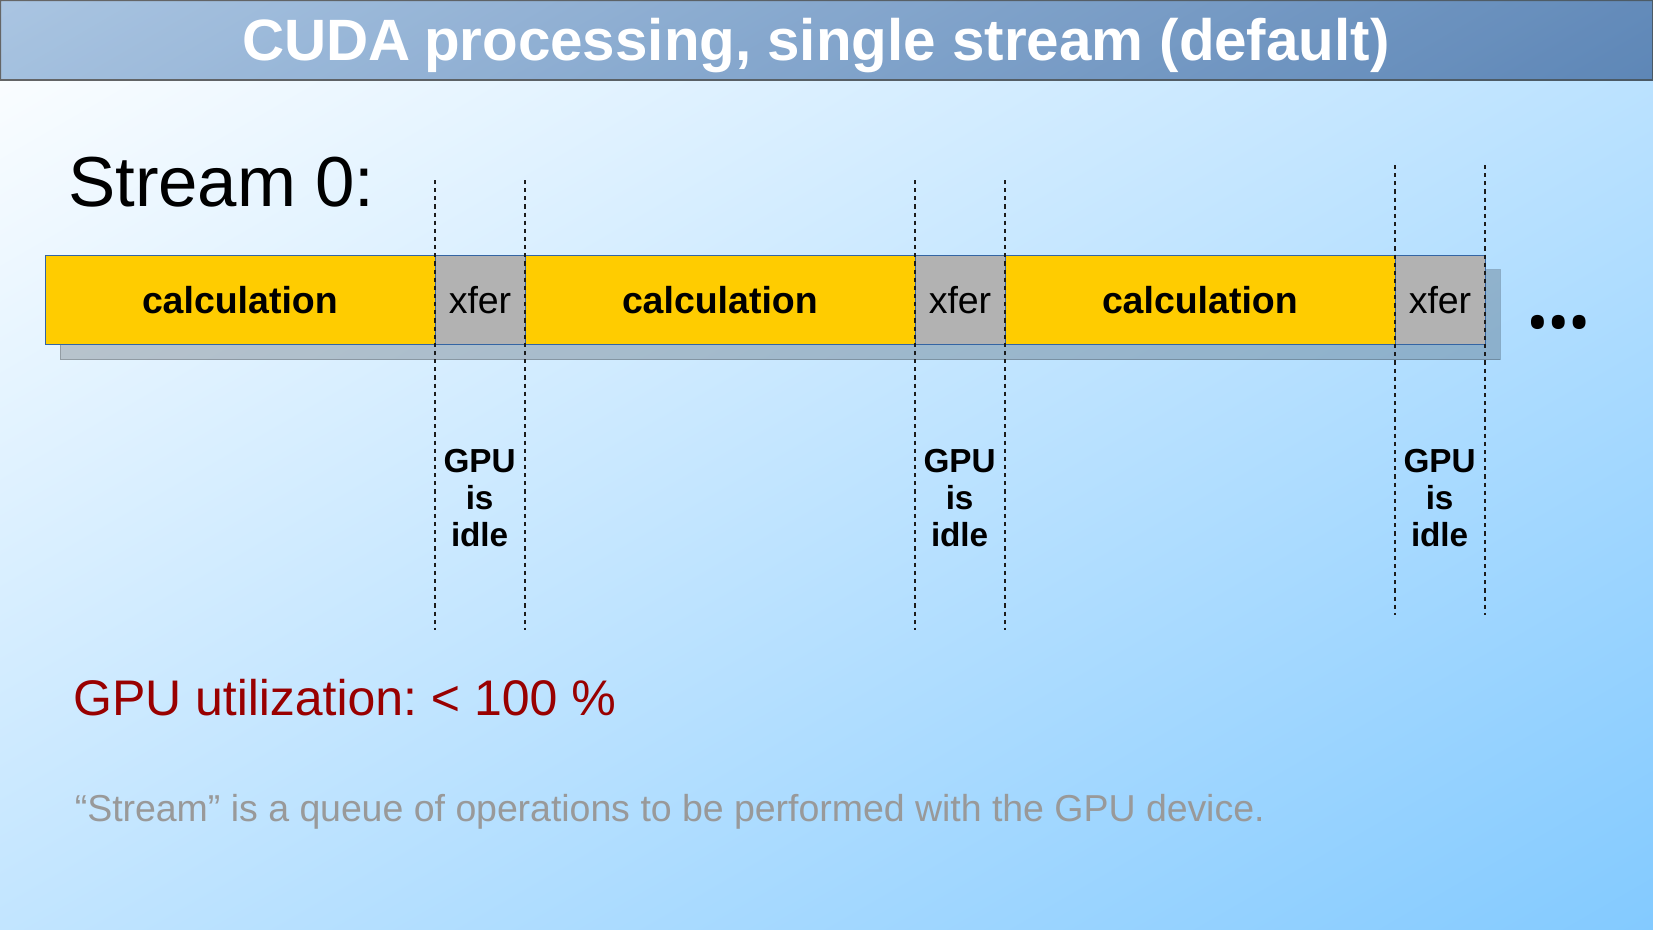

CUDA processing, single stream (default)
Stream 0:
…
calculation
xfer
calculation
xfer
calculation
xfer
GPU
is
idle
GPU
is
idle
GPU
is
idle
GPU utilization: < 100 %
“Stream” is a queue of operations to be performed with the GPU device.